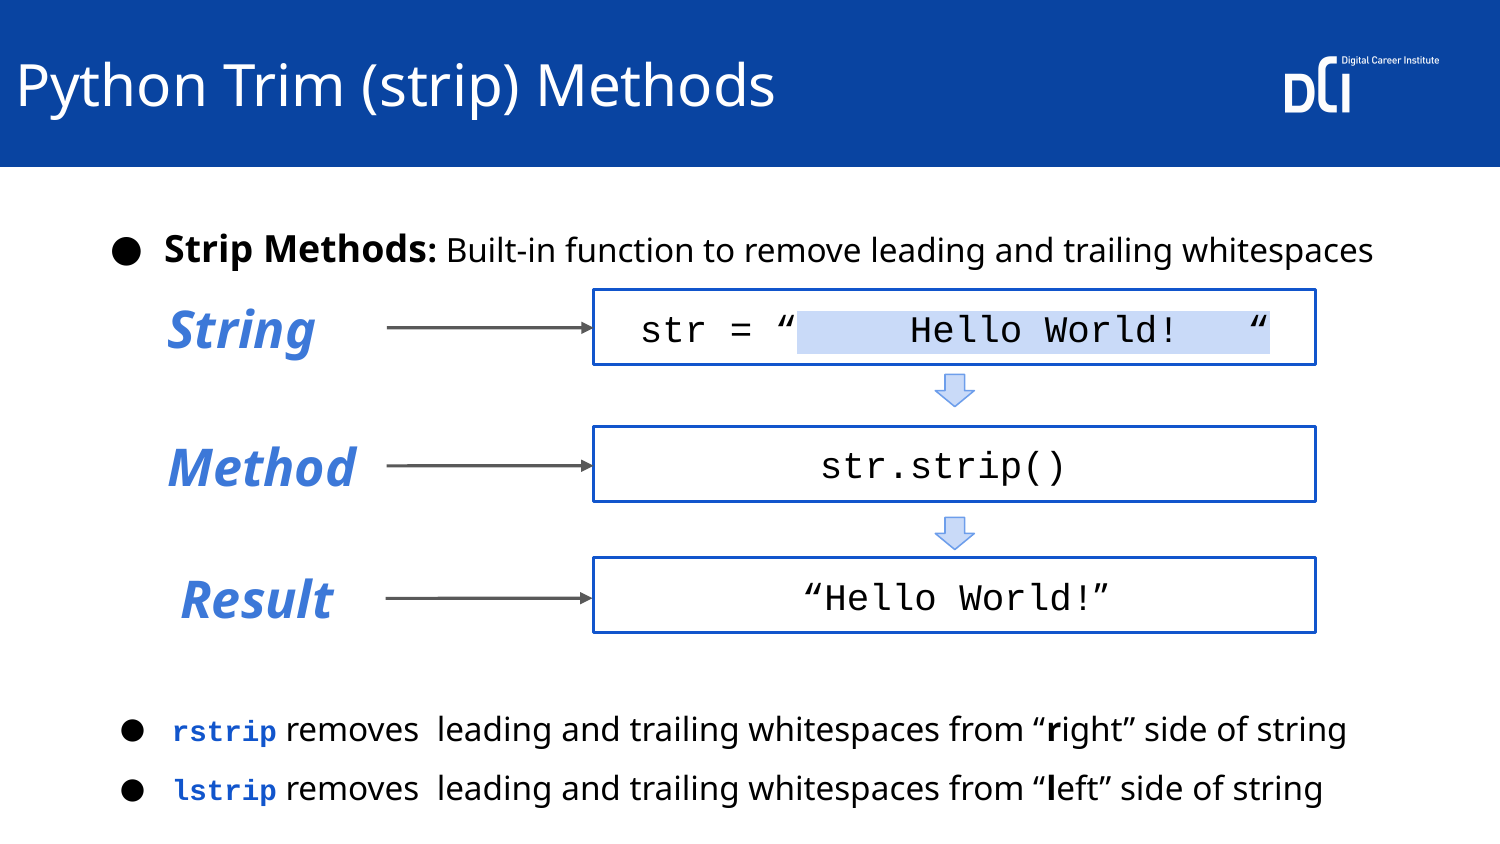

# Python Trim (strip) Methods
Strip Methods: Built-in function to remove leading and trailing whitespaces
String
str = “ Hello World! “
Method
str.strip()
Result
“Hello World!”
rstrip removes leading and trailing whitespaces from “right” side of string
lstrip removes leading and trailing whitespaces from “left” side of string